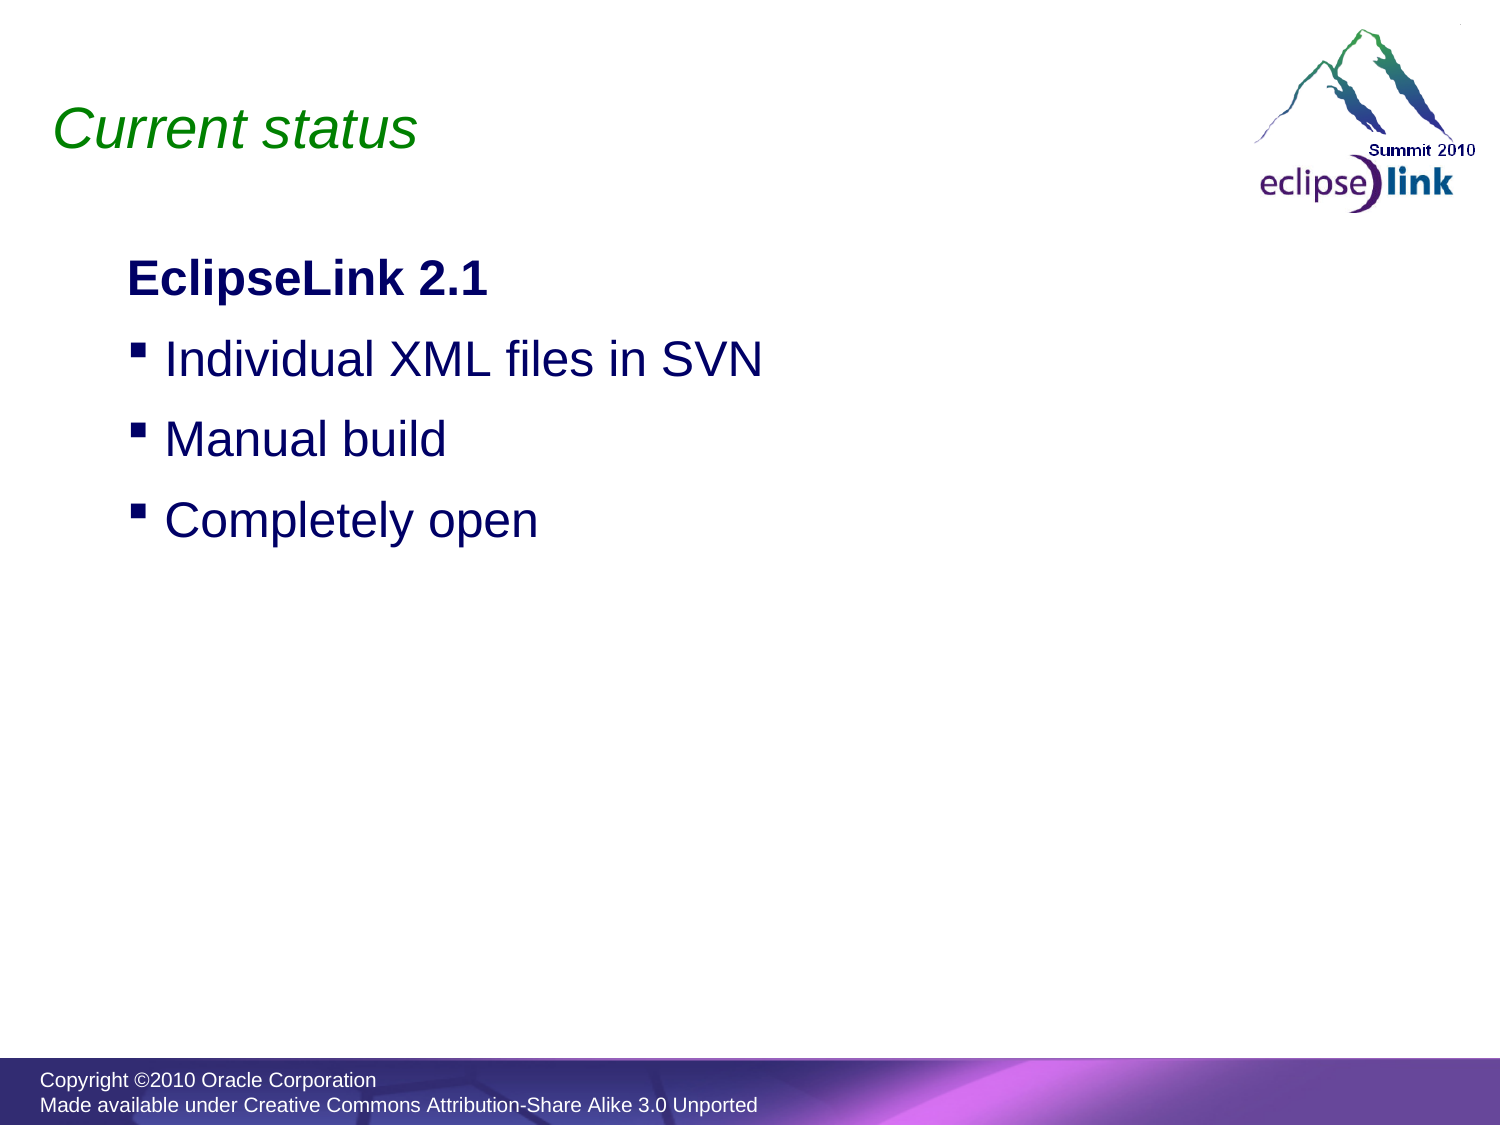

# Current status
EclipseLink 2.1
Individual XML files in SVN
Manual build
Completely open